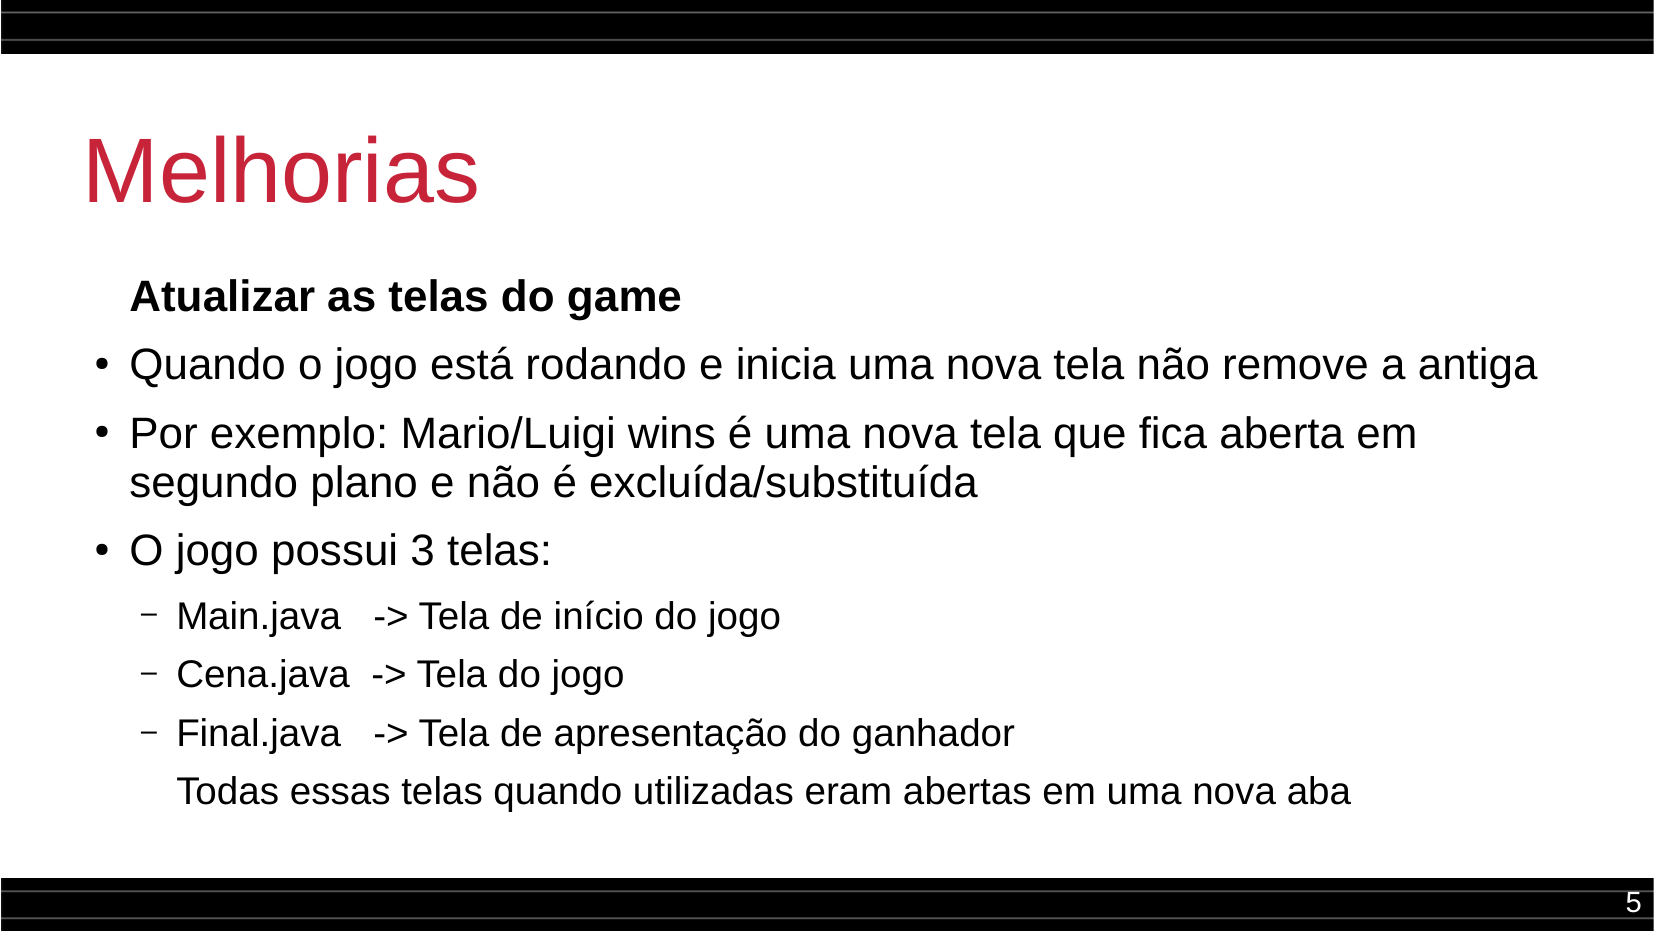

# Melhorias
Atualizar as telas do game
Quando o jogo está rodando e inicia uma nova tela não remove a antiga
Por exemplo: Mario/Luigi wins é uma nova tela que fica aberta em segundo plano e não é excluída/substituída
O jogo possui 3 telas:
Main.java -> Tela de início do jogo
Cena.java -> Tela do jogo
Final.java -> Tela de apresentação do ganhador
Todas essas telas quando utilizadas eram abertas em uma nova aba